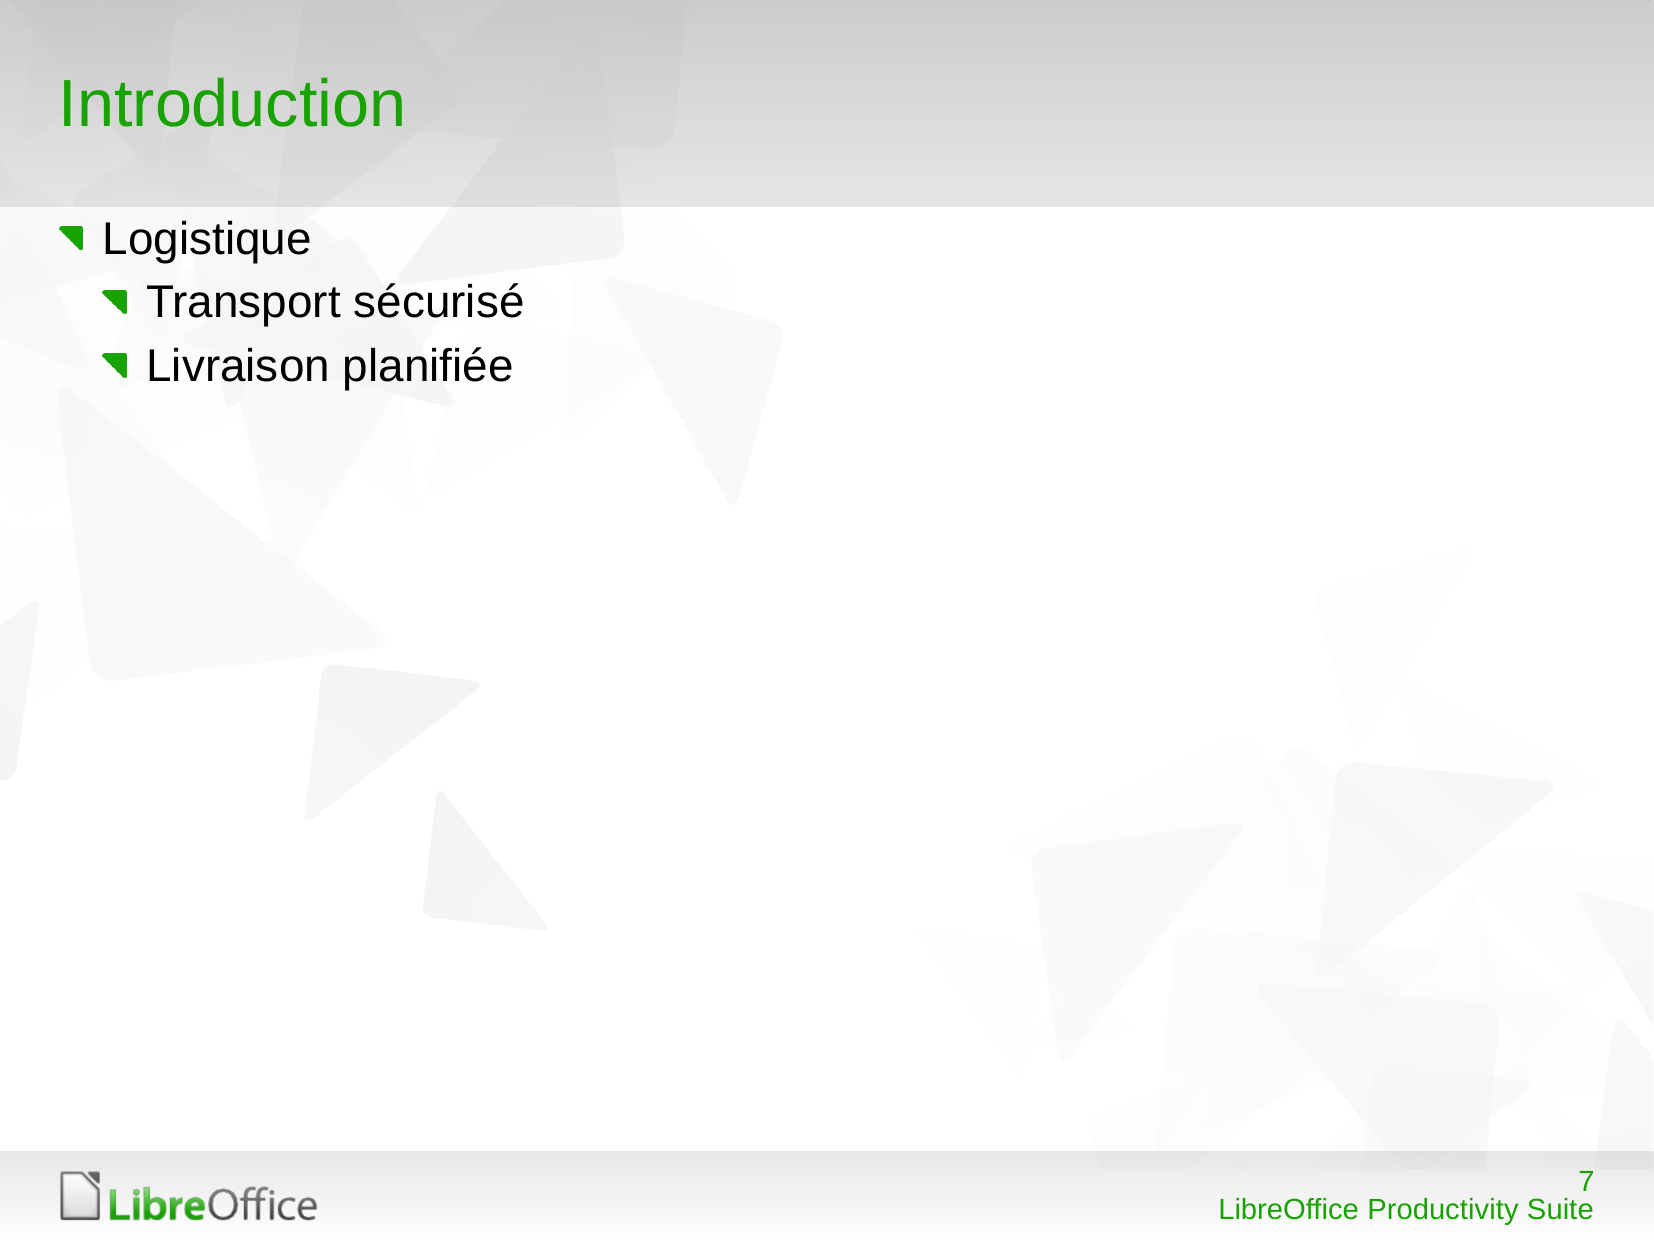

# Introduction
Logistique
Transport sécurisé
Livraison planifiée
7
LibreOffice Productivity Suite